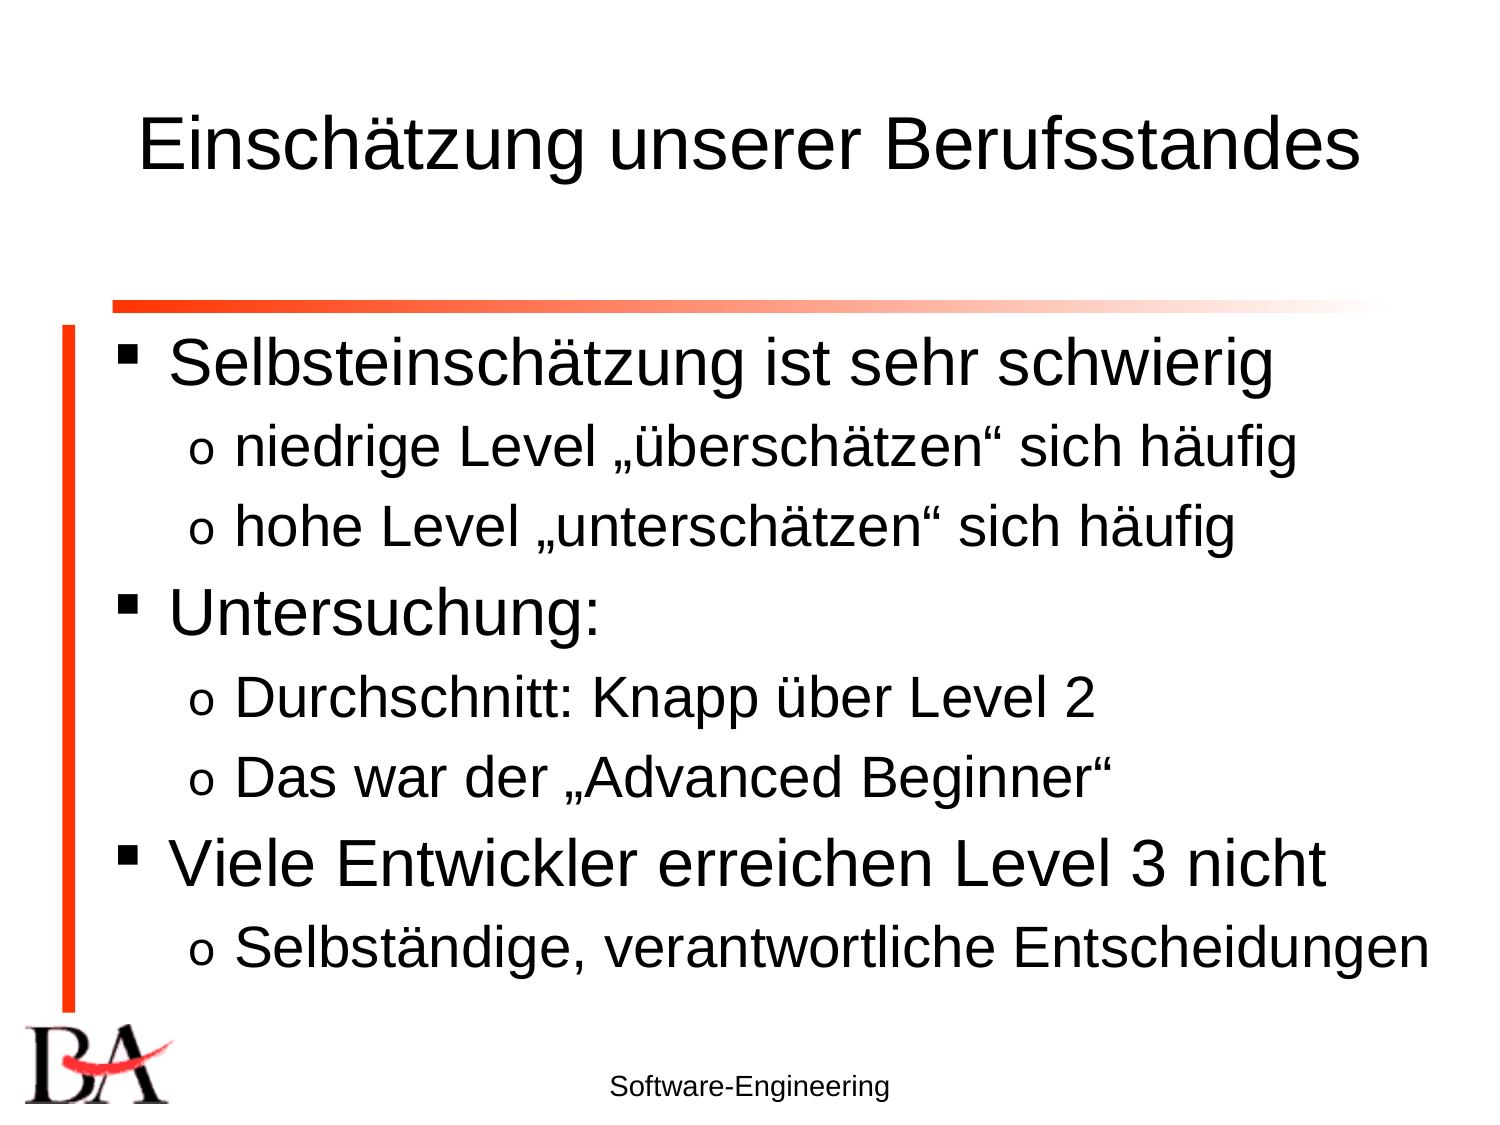

# Einschätzung unserer Berufsstandes
Selbsteinschätzung ist sehr schwierig
niedrige Level „überschätzen“ sich häufig
hohe Level „unterschätzen“ sich häufig
Untersuchung:
Durchschnitt: Knapp über Level 2
Das war der „Advanced Beginner“
Viele Entwickler erreichen Level 3 nicht
Selbständige, verantwortliche Entscheidungen